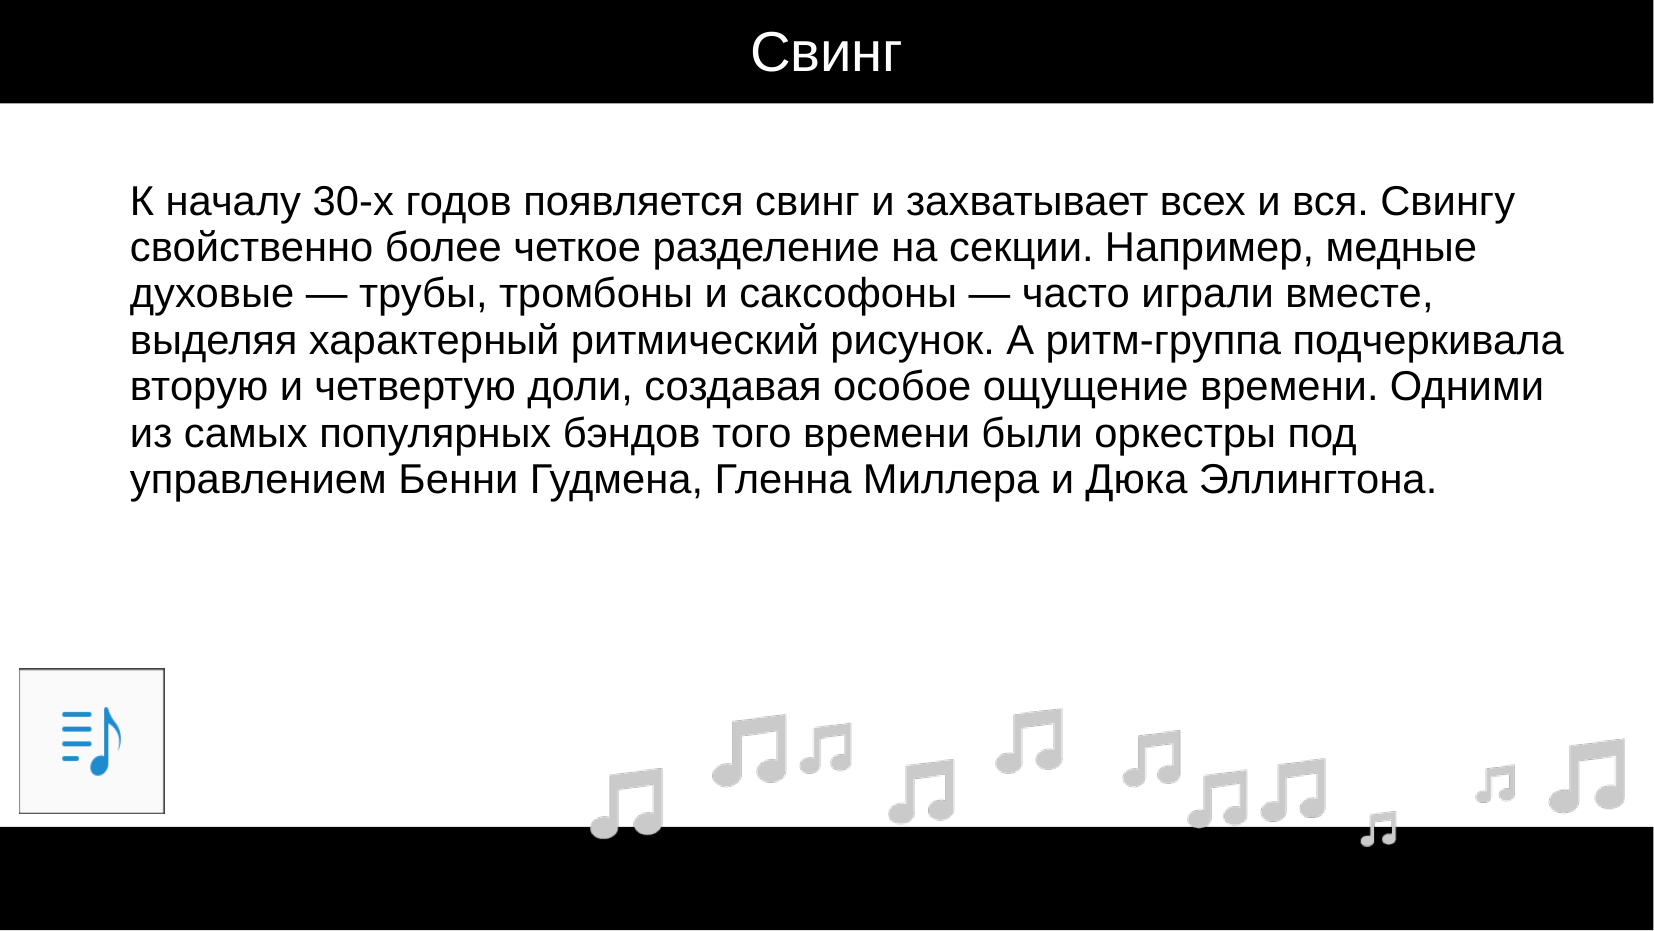

# Свинг
К началу 30-х годов появляется свинг и захватывает всех и вся. Свингу свойственно более четкое разделение на секции. Например, медные духовые — трубы, тромбоны и саксофоны — часто играли вместе, выделяя характерный ритмический рисунок. А ритм-группа подчеркивала вторую и четвертую доли, создавая особое ощущение времени. Одними из самых популярных бэндов того времени были оркестры под управлением Бенни Гудмена, Гленна Миллера и Дюка Эллингтона.